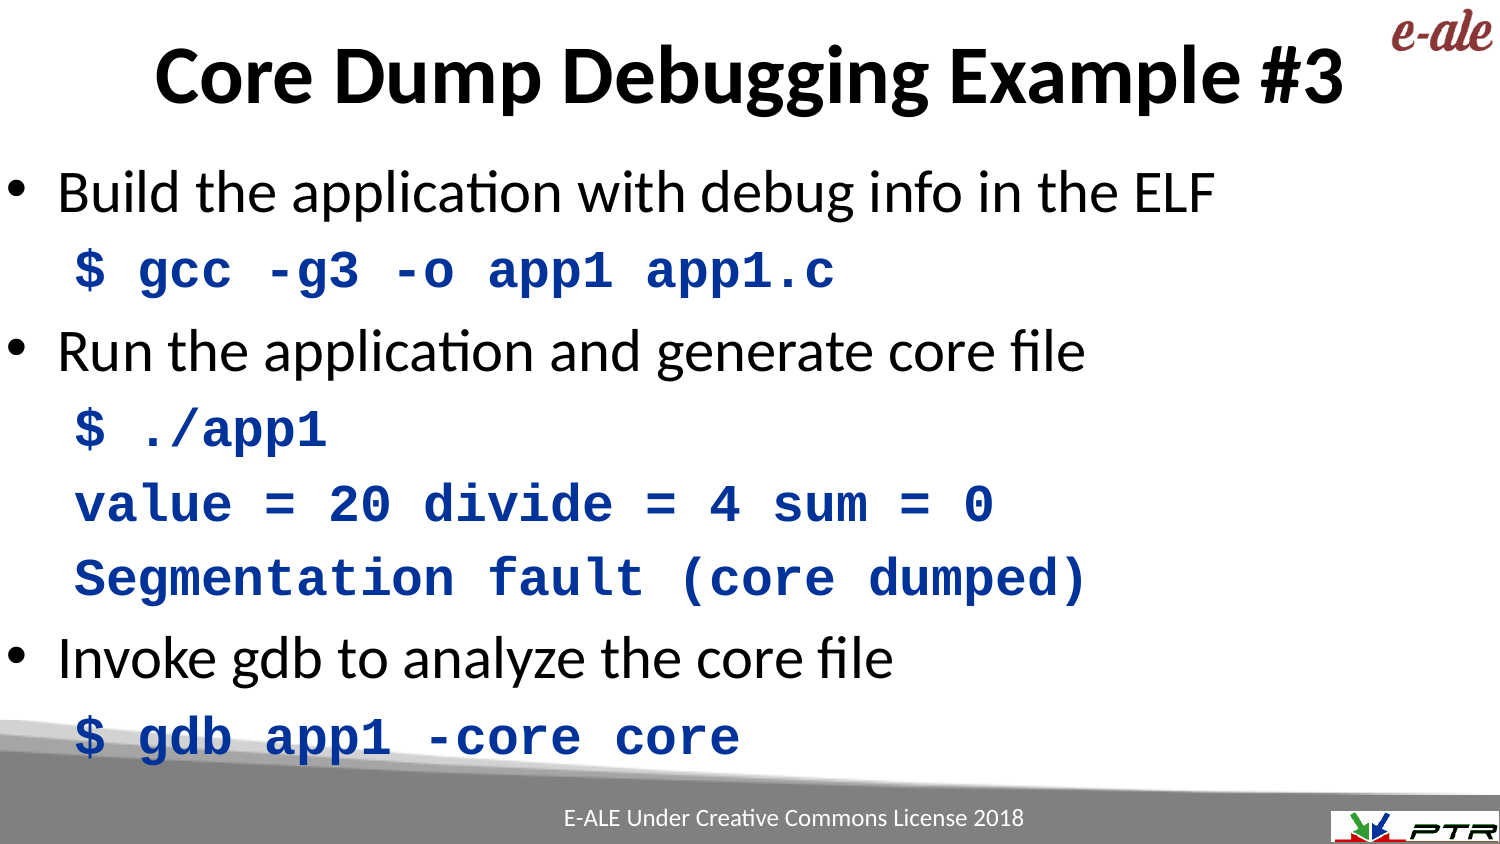

# Core Dump Debugging Example #3
Build the application with debug info in the ELF
$ gcc -g3 -o app1 app1.c
Run the application and generate core file
$ ./app1
value = 20 divide = 4 sum = 0
Segmentation fault (core dumped)
Invoke gdb to analyze the core file
$ gdb app1 -core core